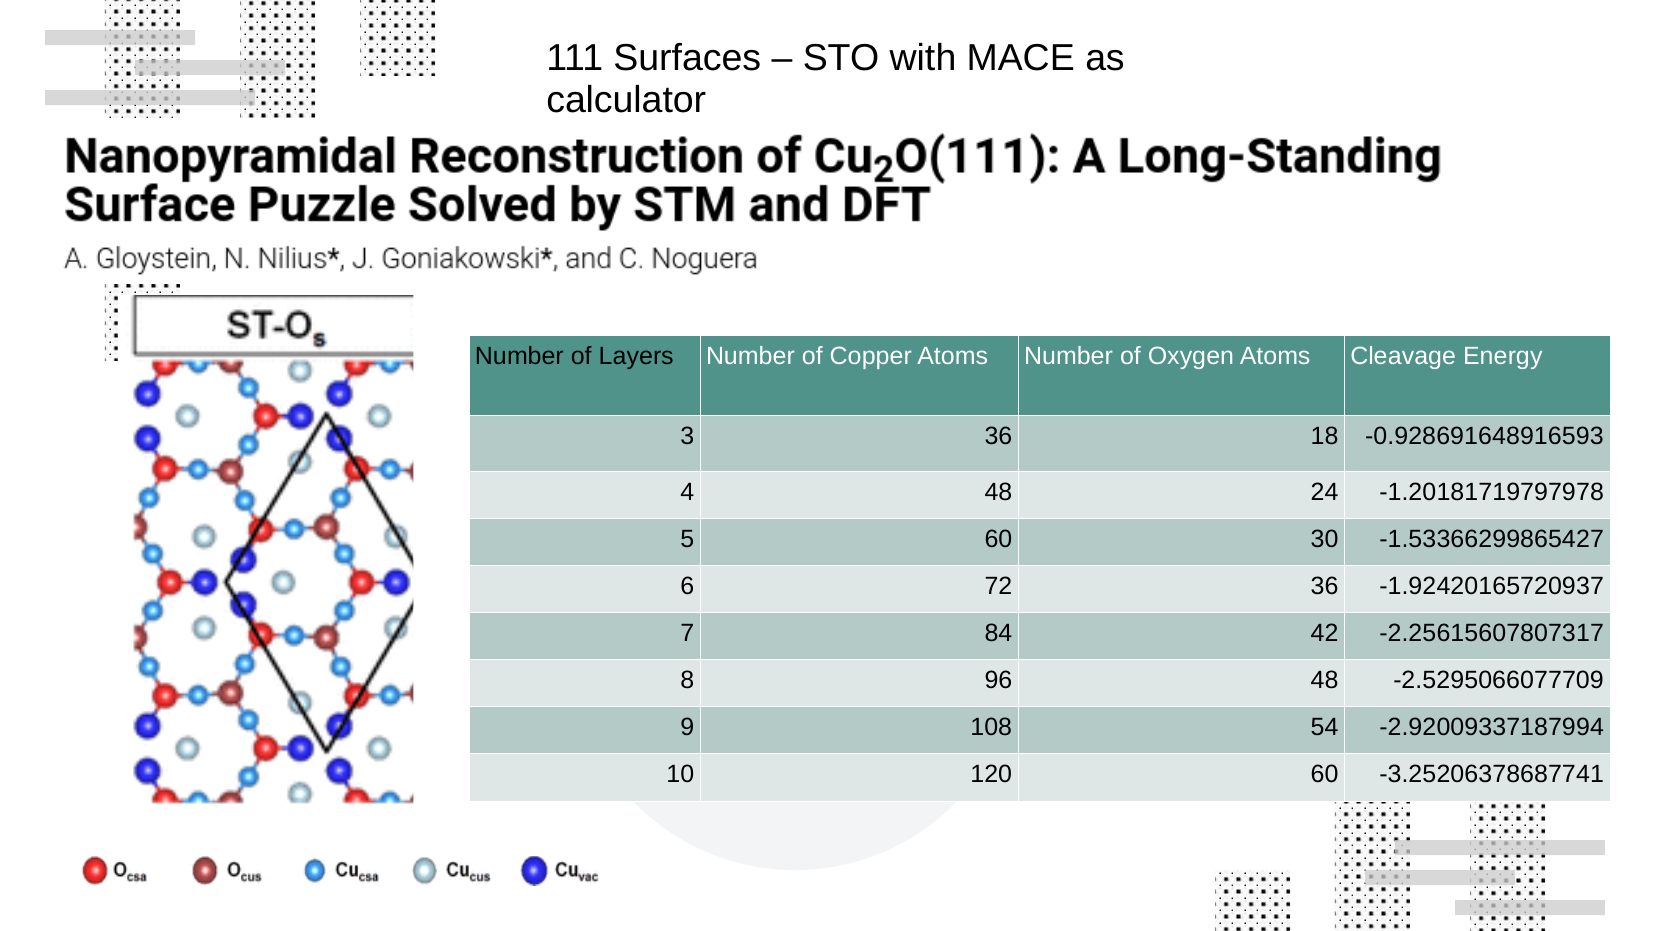

111 Surfaces – STO with MACE as calculator
| Number of Layers | Number of Copper Atoms | Number of Oxygen Atoms | Cleavage Energy |
| --- | --- | --- | --- |
| 3 | 36 | 18 | -0.928691648916593 |
| 4 | 48 | 24 | -1.20181719797978 |
| 5 | 60 | 30 | -1.53366299865427 |
| 6 | 72 | 36 | -1.92420165720937 |
| 7 | 84 | 42 | -2.25615607807317 |
| 8 | 96 | 48 | -2.5295066077709 |
| 9 | 108 | 54 | -2.92009337187994 |
| 10 | 120 | 60 | -3.25206378687741 |